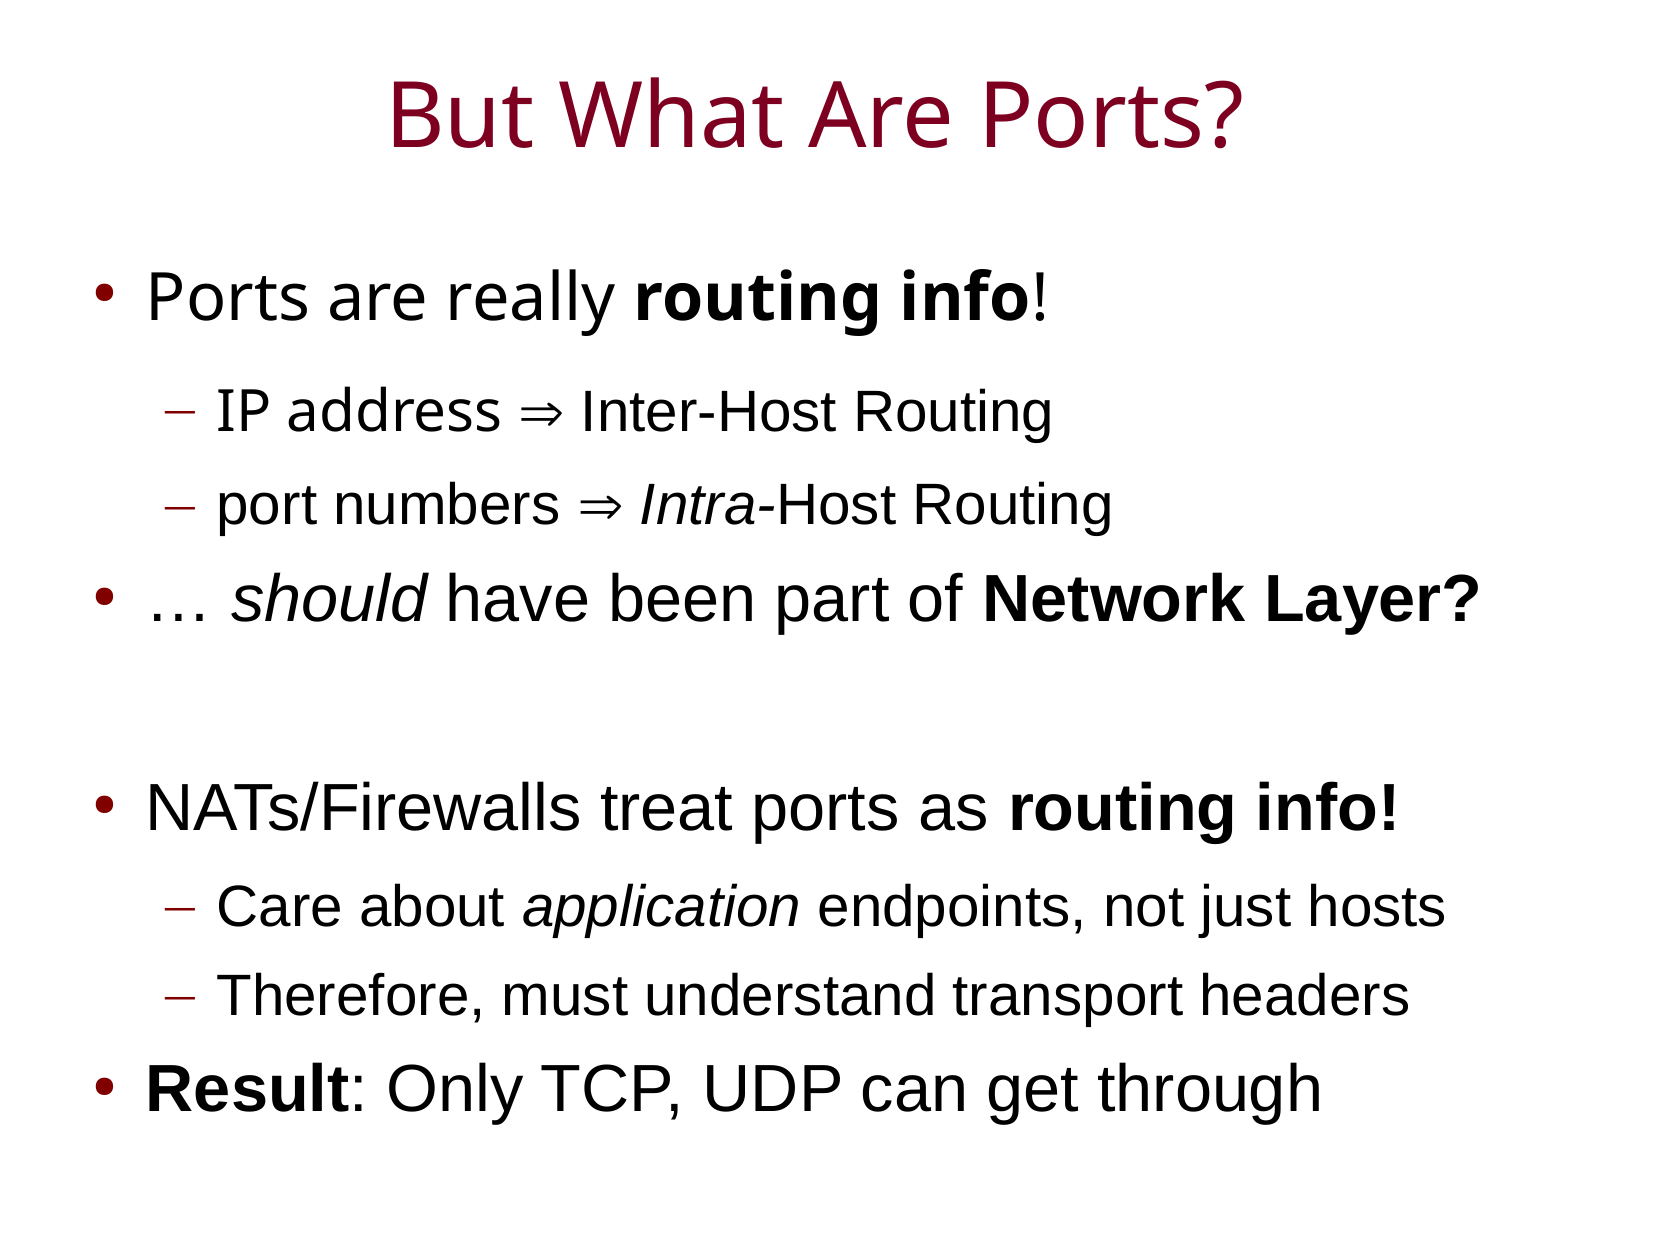

# But What Are Ports?
Ports are really routing info!
IP address ⇒ Inter-Host Routing
port numbers ⇒ Intra-Host Routing
… should have been part of Network Layer?
NATs/Firewalls treat ports as routing info!
Care about application endpoints, not just hosts
Therefore, must understand transport headers
Result: Only TCP, UDP can get through